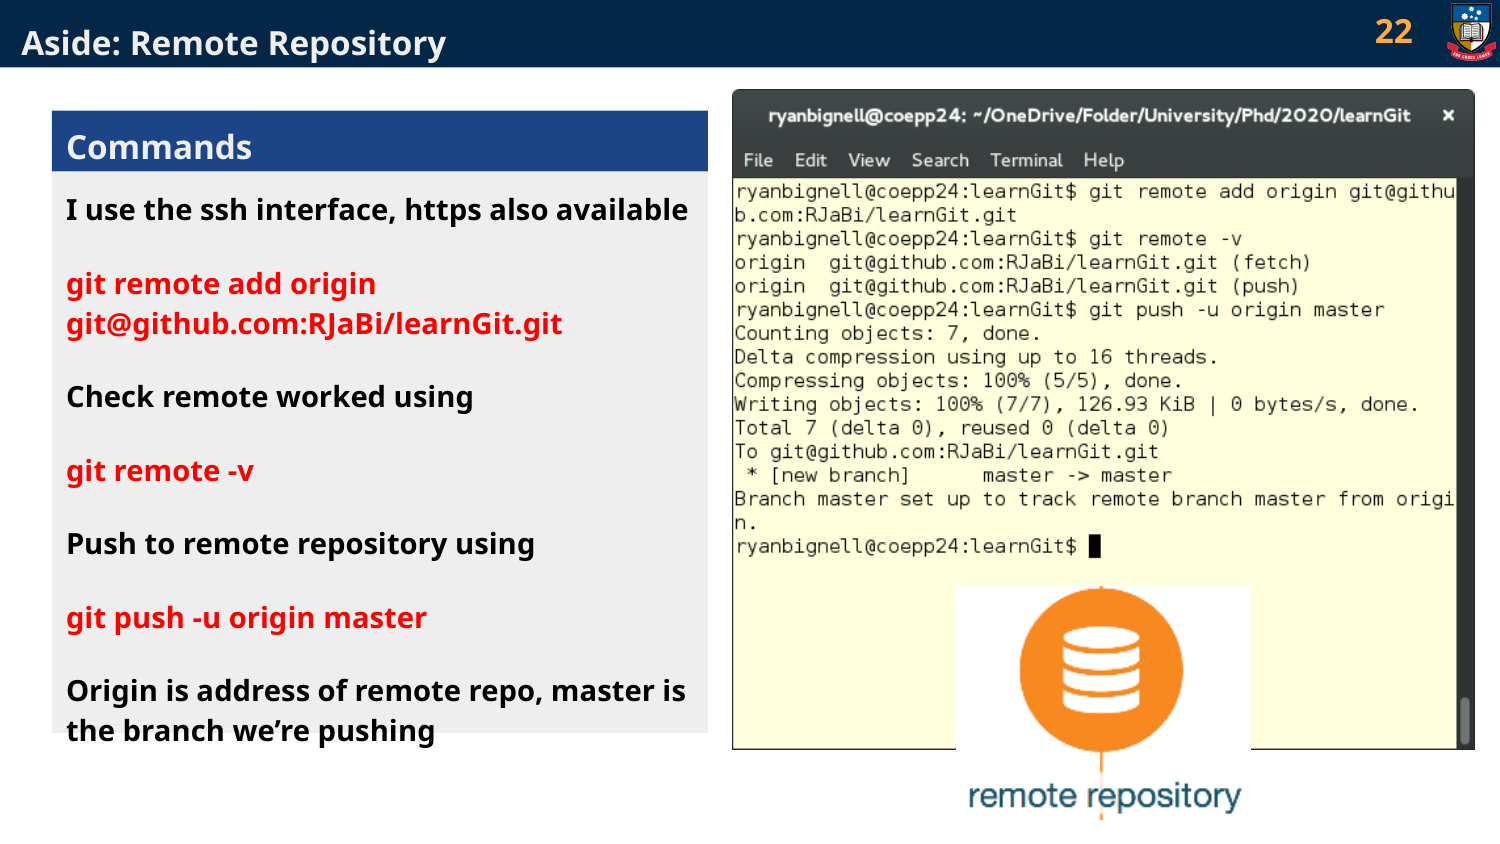

Aside: Remote Repository
# Commands
I use the ssh interface, https also available
git remote add origin git@github.com:RJaBi/learnGit.git
Check remote worked using
git remote -v
Push to remote repository using
git push -u origin master
Origin is address of remote repo, master is the branch we’re pushing